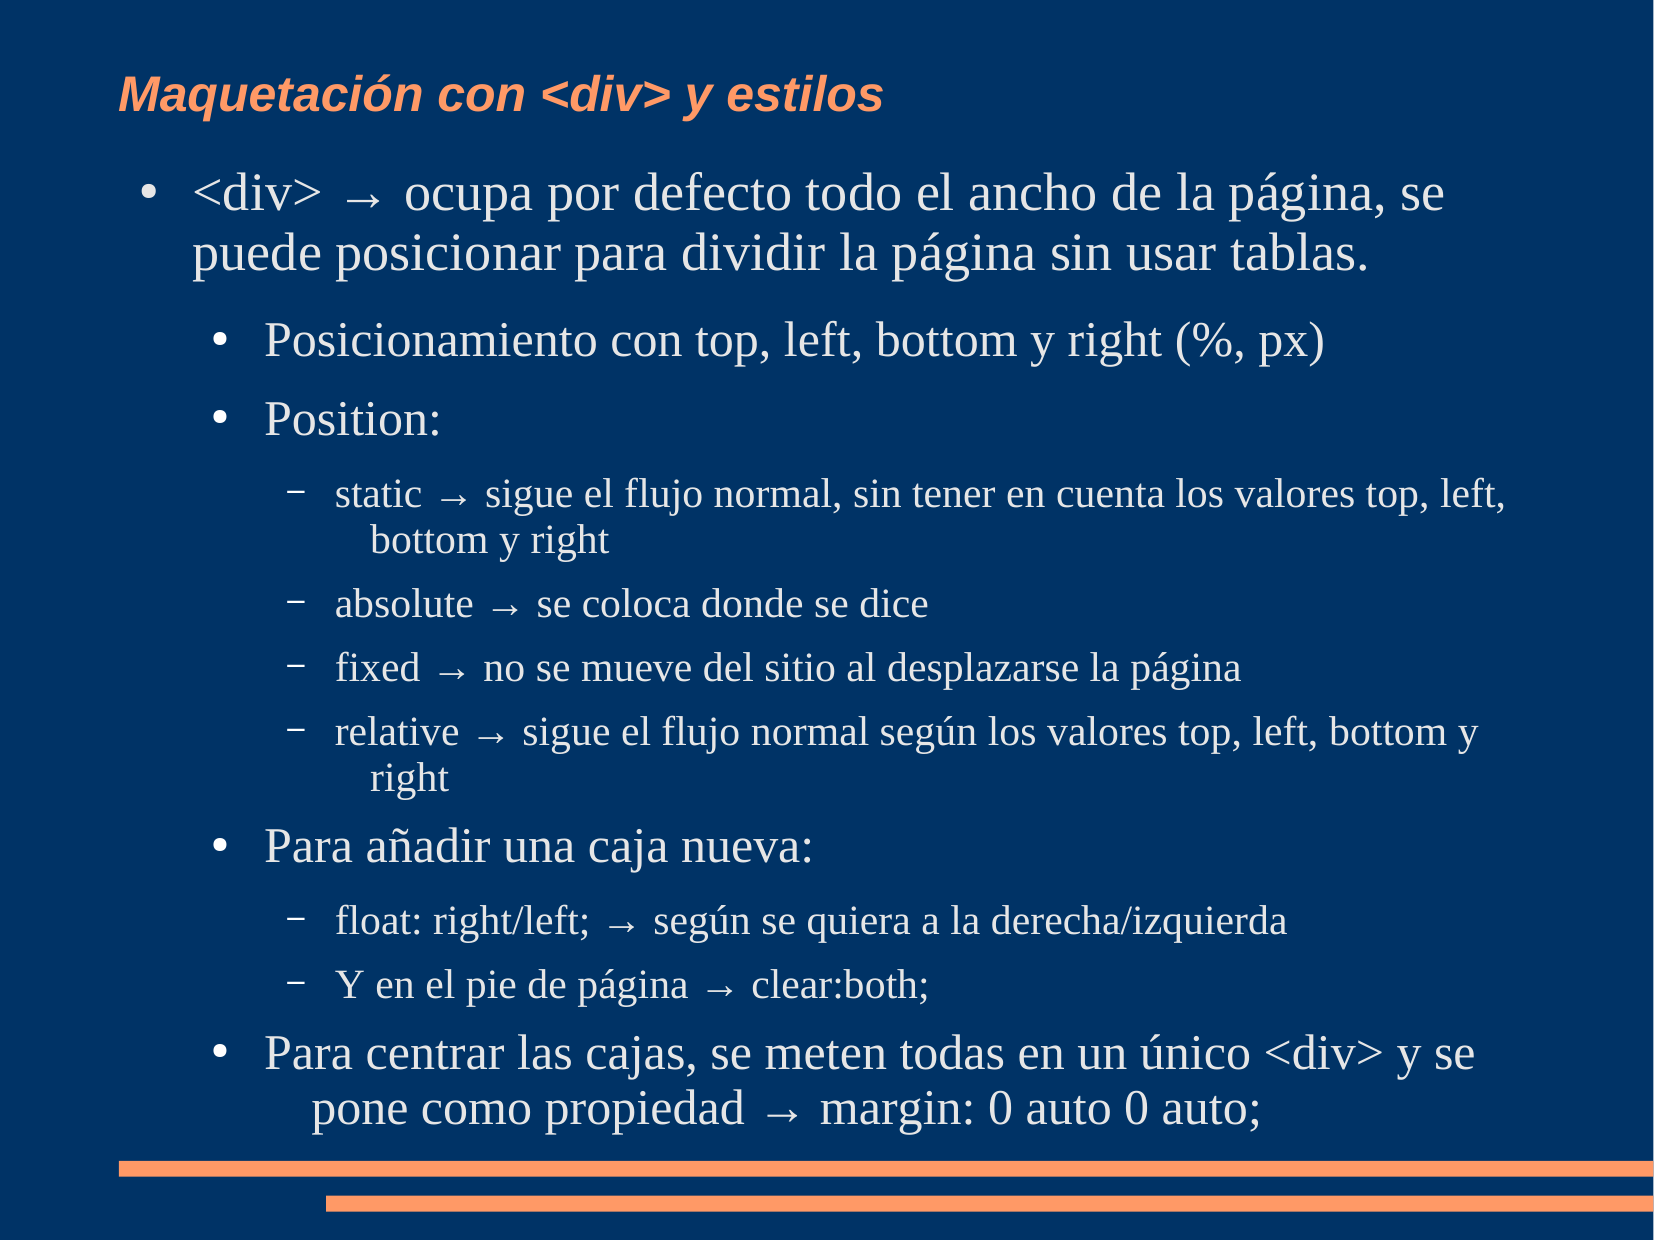

# Maquetación con <div> y estilos
<div> → ocupa por defecto todo el ancho de la página, se puede posicionar para dividir la página sin usar tablas.
Posicionamiento con top, left, bottom y right (%, px)
Position:
static → sigue el flujo normal, sin tener en cuenta los valores top, left, bottom y right
absolute → se coloca donde se dice
fixed → no se mueve del sitio al desplazarse la página
relative → sigue el flujo normal según los valores top, left, bottom y right
Para añadir una caja nueva:
float: right/left; → según se quiera a la derecha/izquierda
Y en el pie de página → clear:both;
Para centrar las cajas, se meten todas en un único <div> y se pone como propiedad → margin: 0 auto 0 auto;